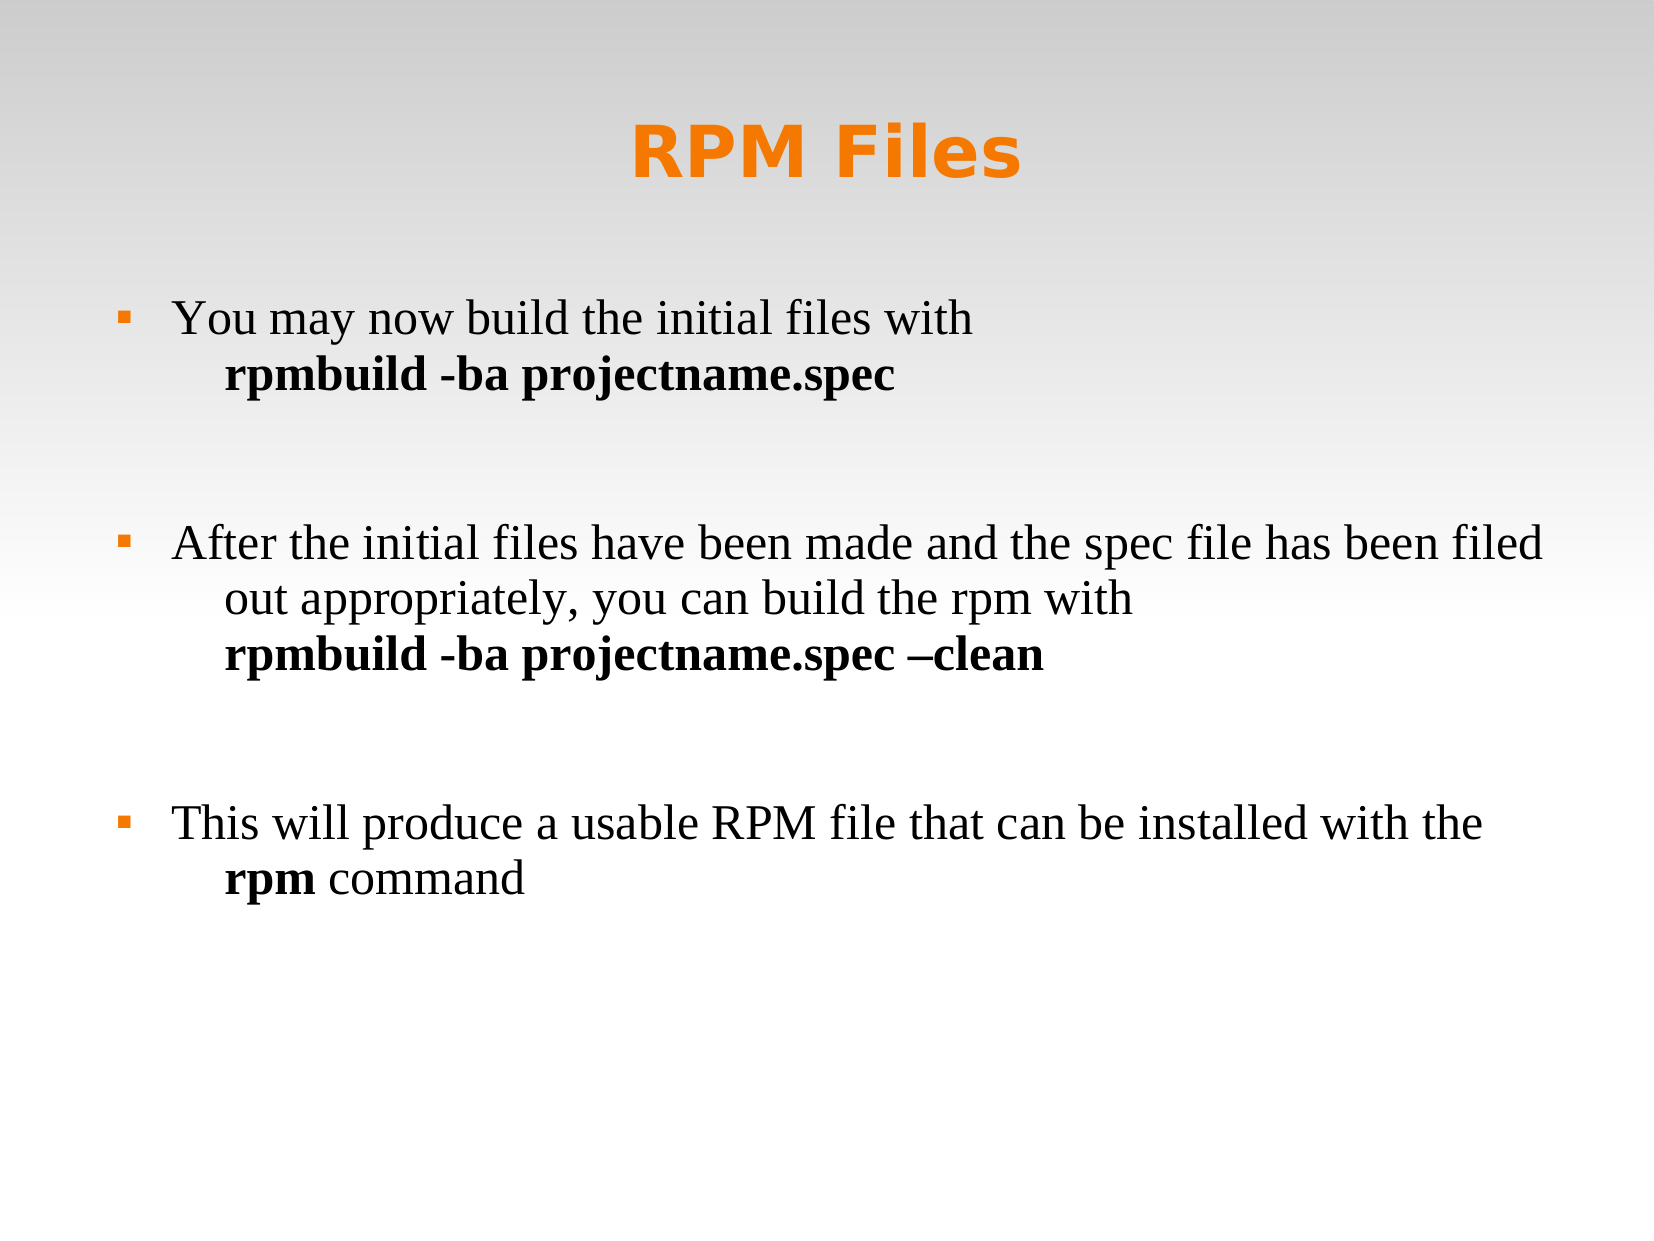

# RPM Files
You may now build the initial files with
rpmbuild -ba projectname.spec
After the initial files have been made and the spec file has been filed out appropriately, you can build the rpm with
rpmbuild -ba projectname.spec –clean
This will produce a usable RPM file that can be installed with the rpm command